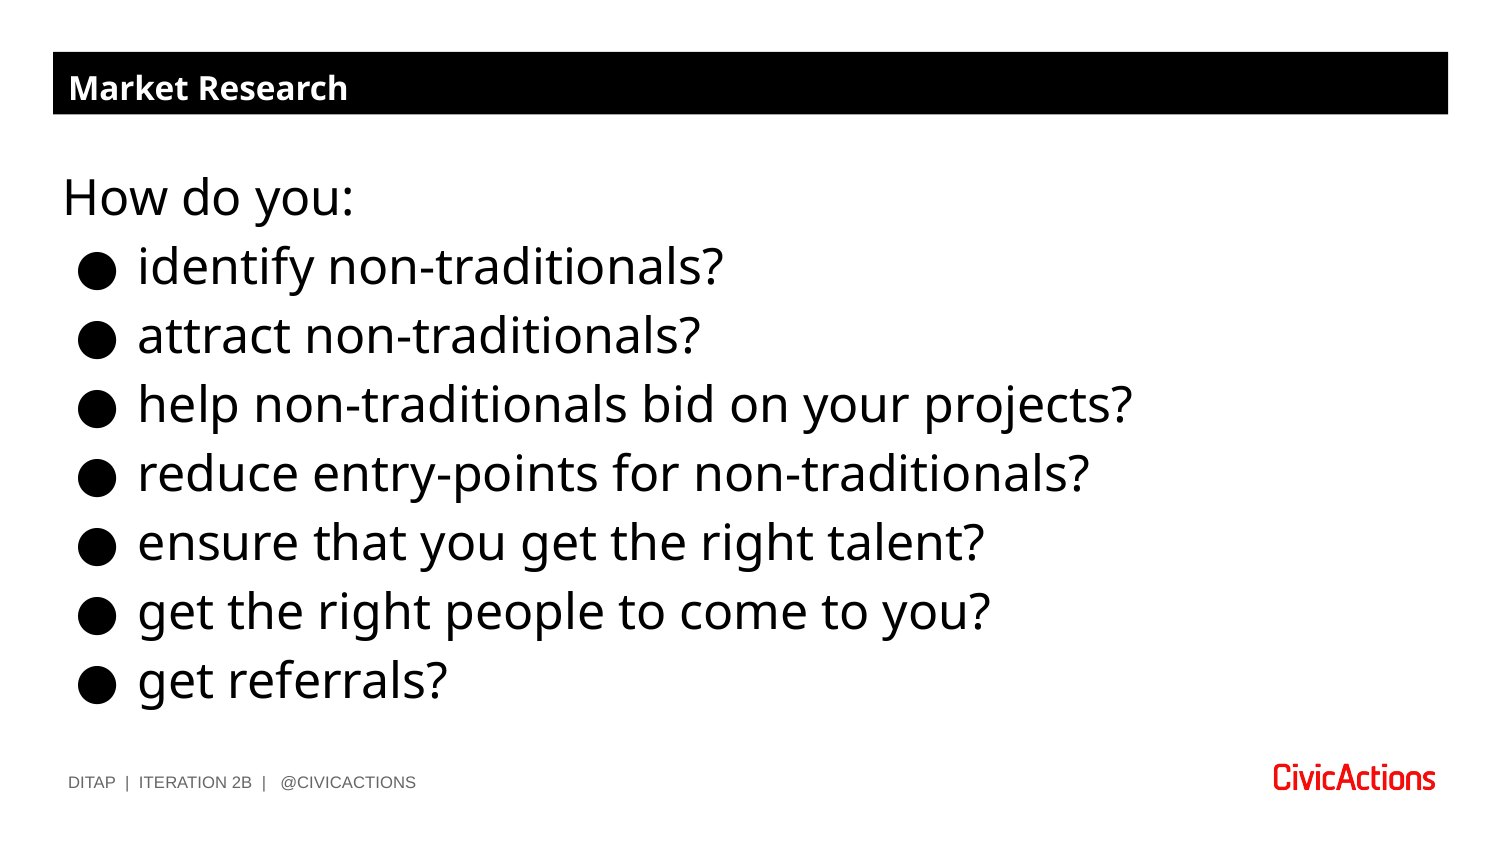

Market Research
# How do you:
identify non-traditionals?
attract non-traditionals?
help non-traditionals bid on your projects?
reduce entry-points for non-traditionals?
ensure that you get the right talent?
get the right people to come to you?
get referrals?